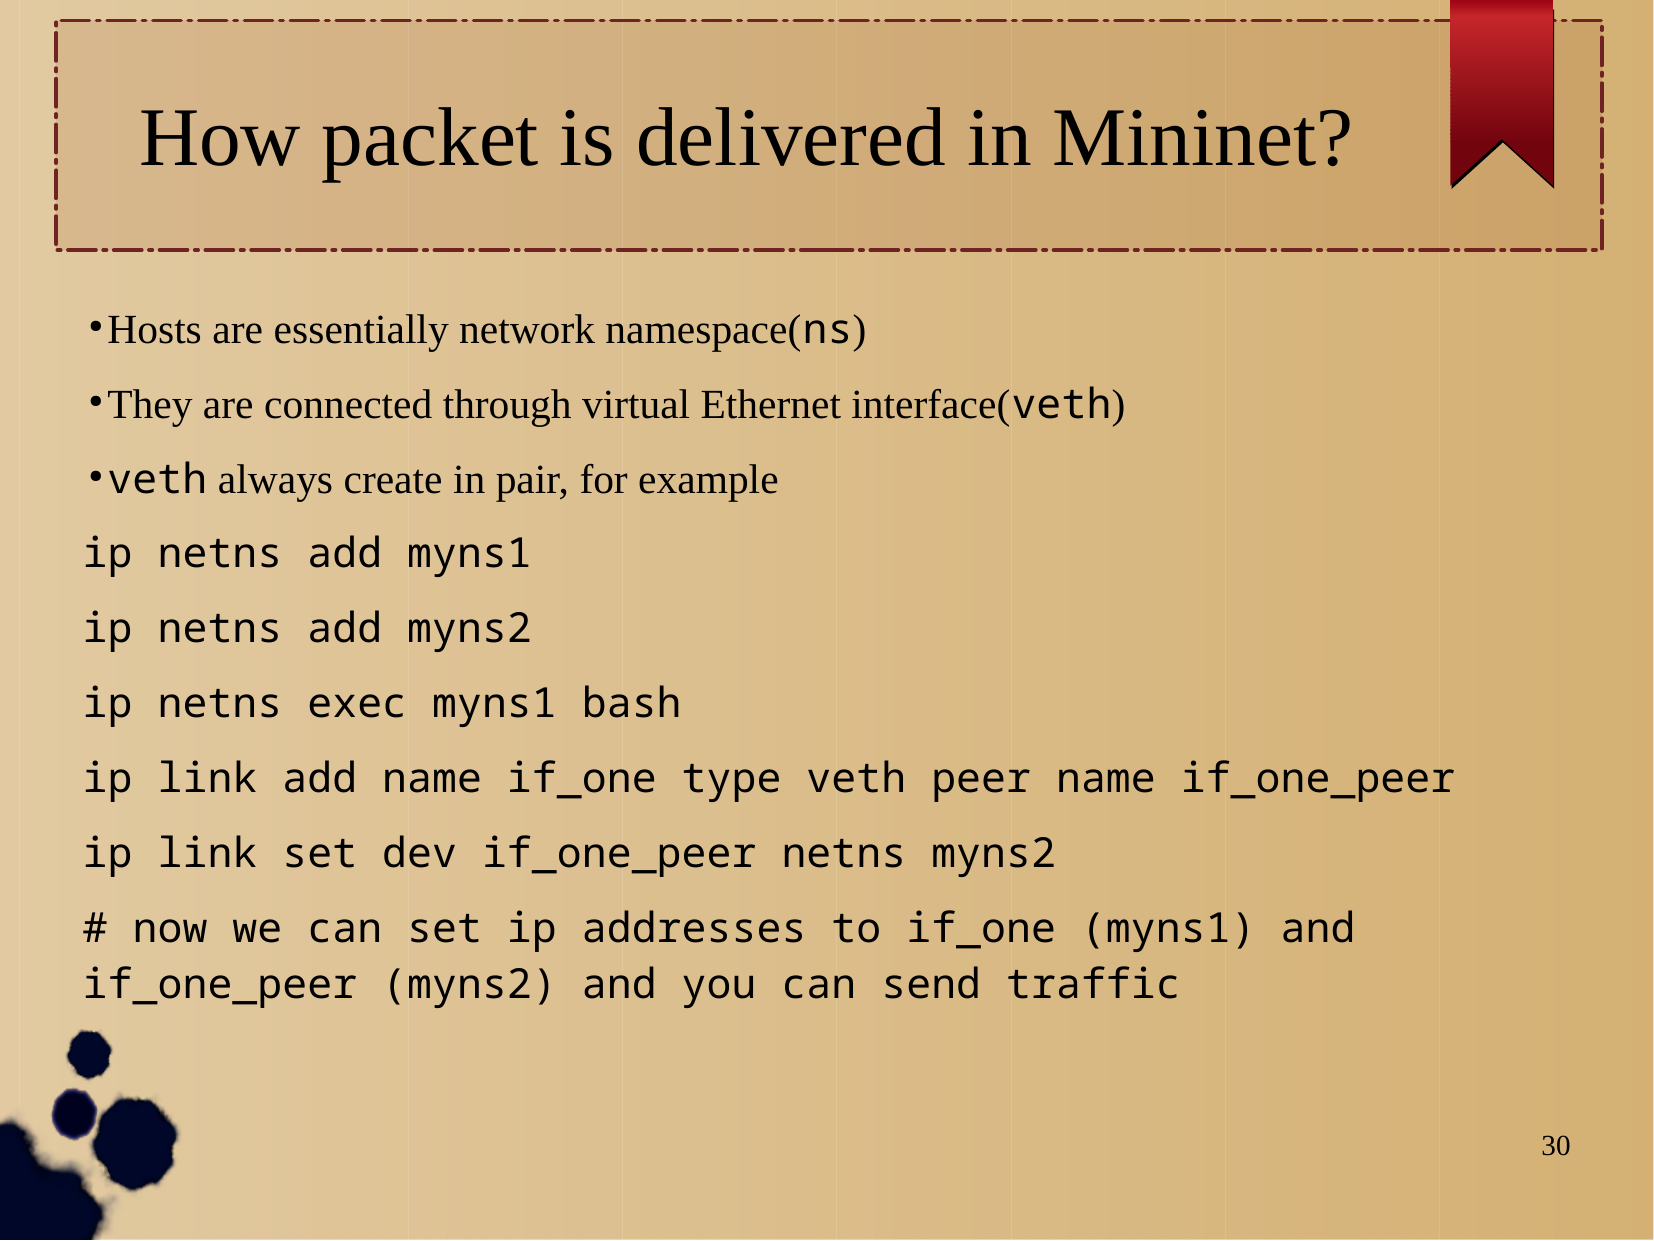

# How packet is delivered in Mininet?
Hosts are essentially network namespace(ns)
They are connected through virtual Ethernet interface(veth)
veth always create in pair, for example
ip netns add myns1
ip netns add myns2
ip netns exec myns1 bash
ip link add name if_one type veth peer name if_one_peer
ip link set dev if_one_peer netns myns2
# now we can set ip addresses to if_one (myns1) and if_one_peer (myns2) and you can send traffic
30